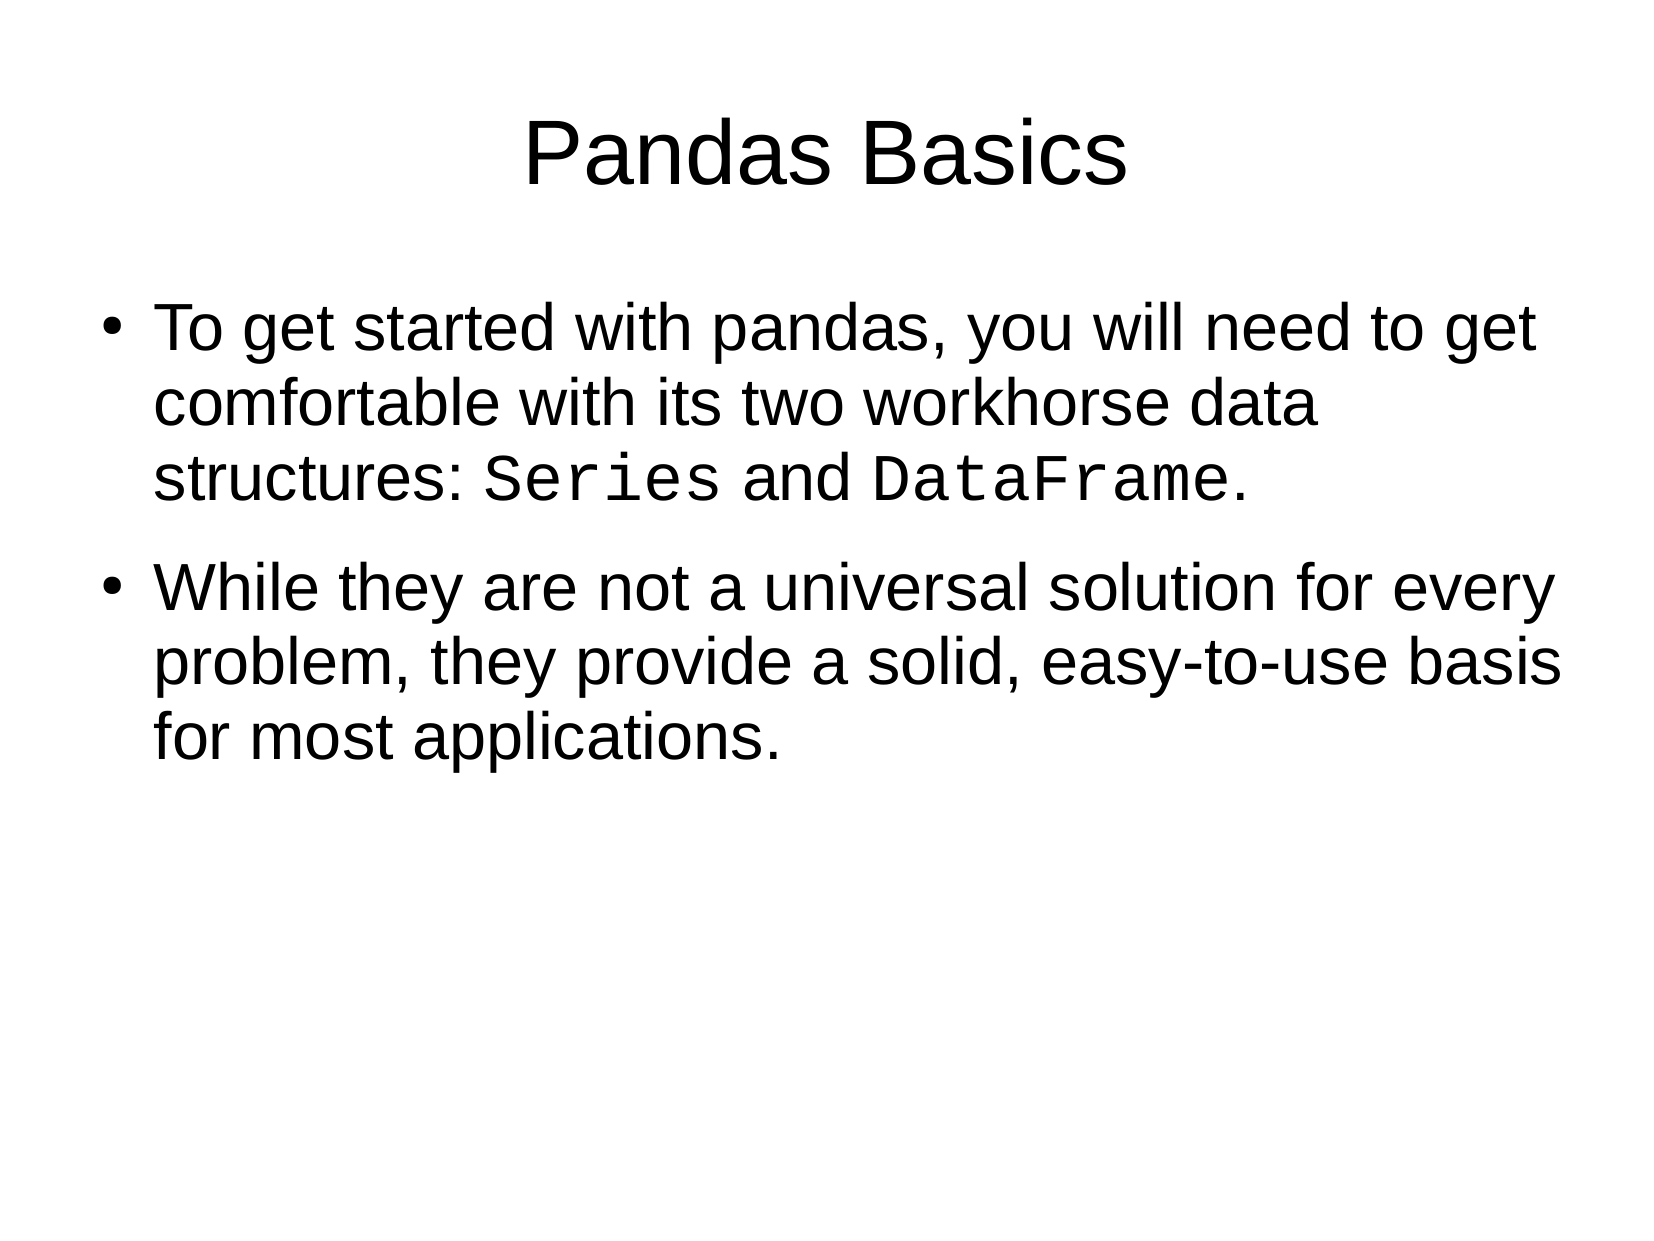

# Pandas Basics
To get started with pandas, you will need to get comfortable with its two workhorse data structures: Series and DataFrame.
While they are not a universal solution for every problem, they provide a solid, easy-to-use basis for most applications.